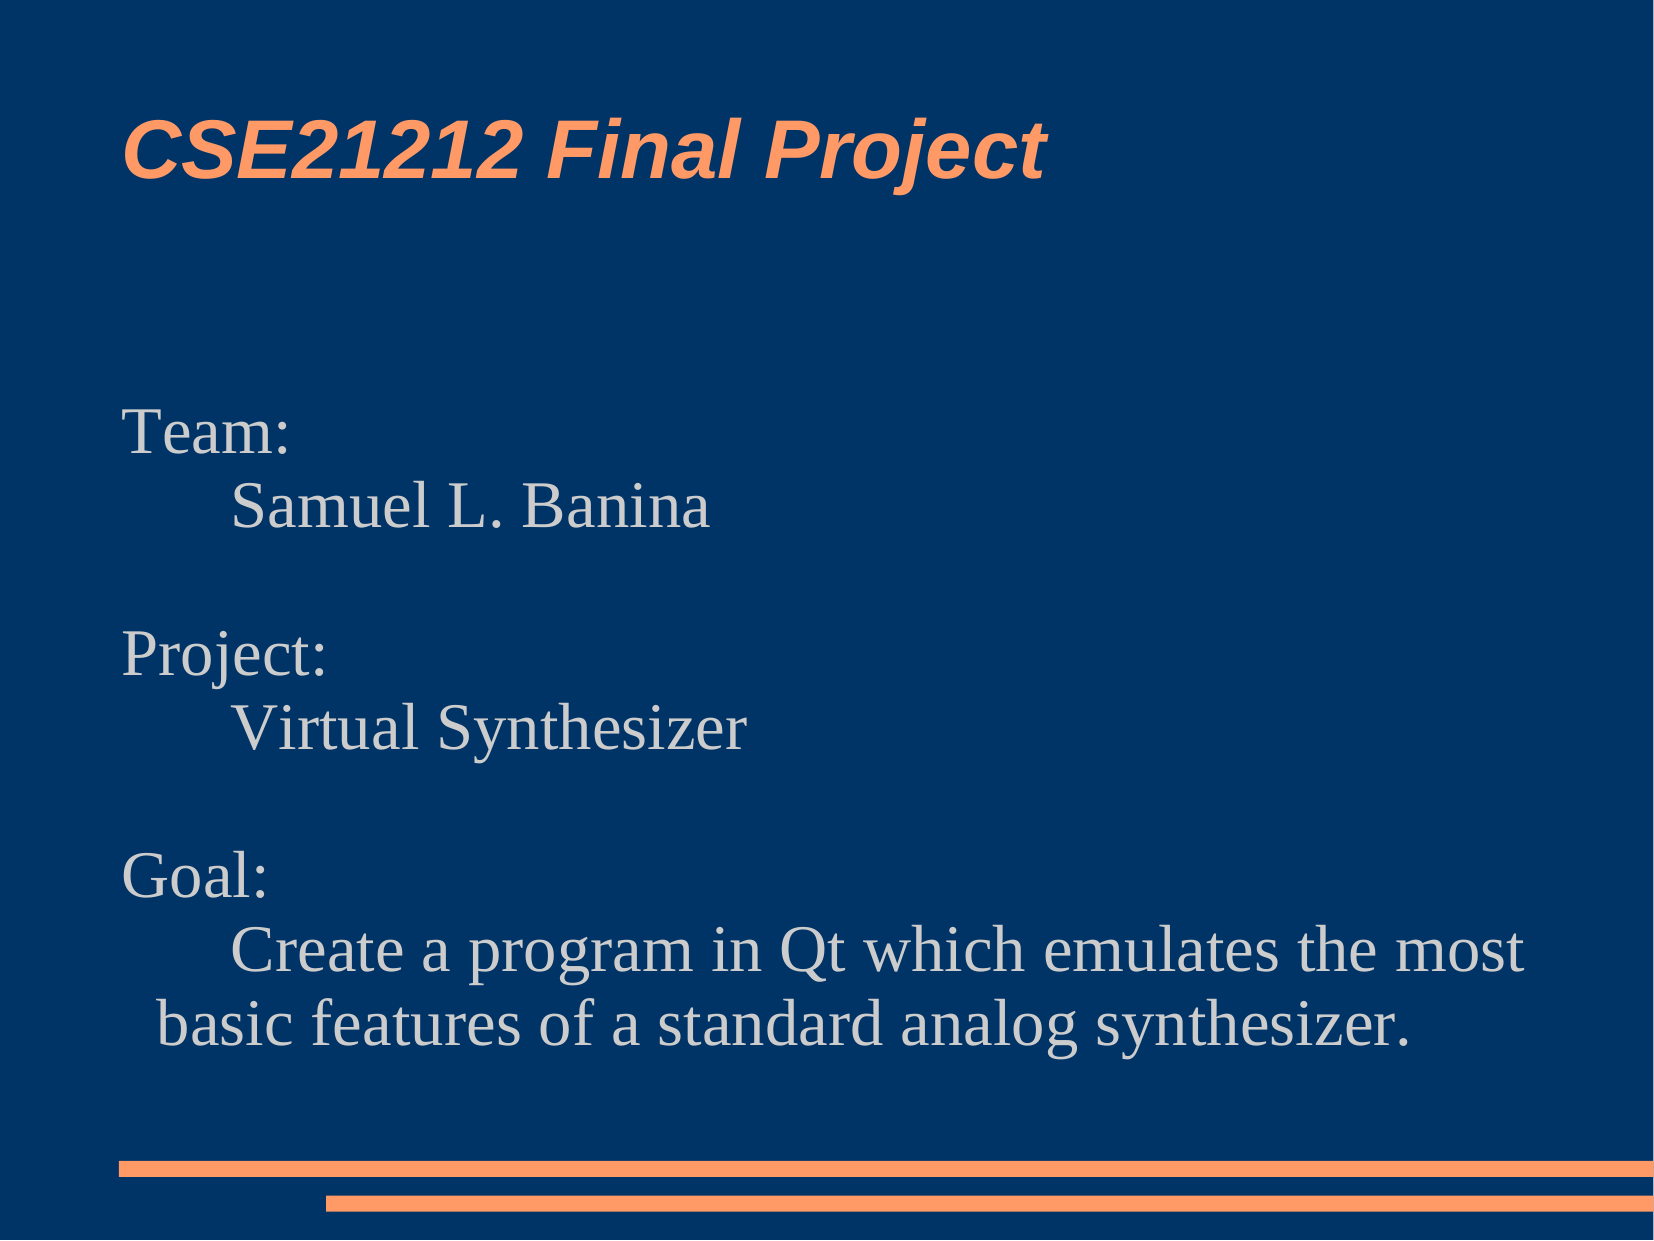

# CSE21212 Final Project
Team:
	Samuel L. Banina
Project:
	Virtual Synthesizer
Goal:
	Create a program in Qt which emulates the most basic features of a standard analog synthesizer.